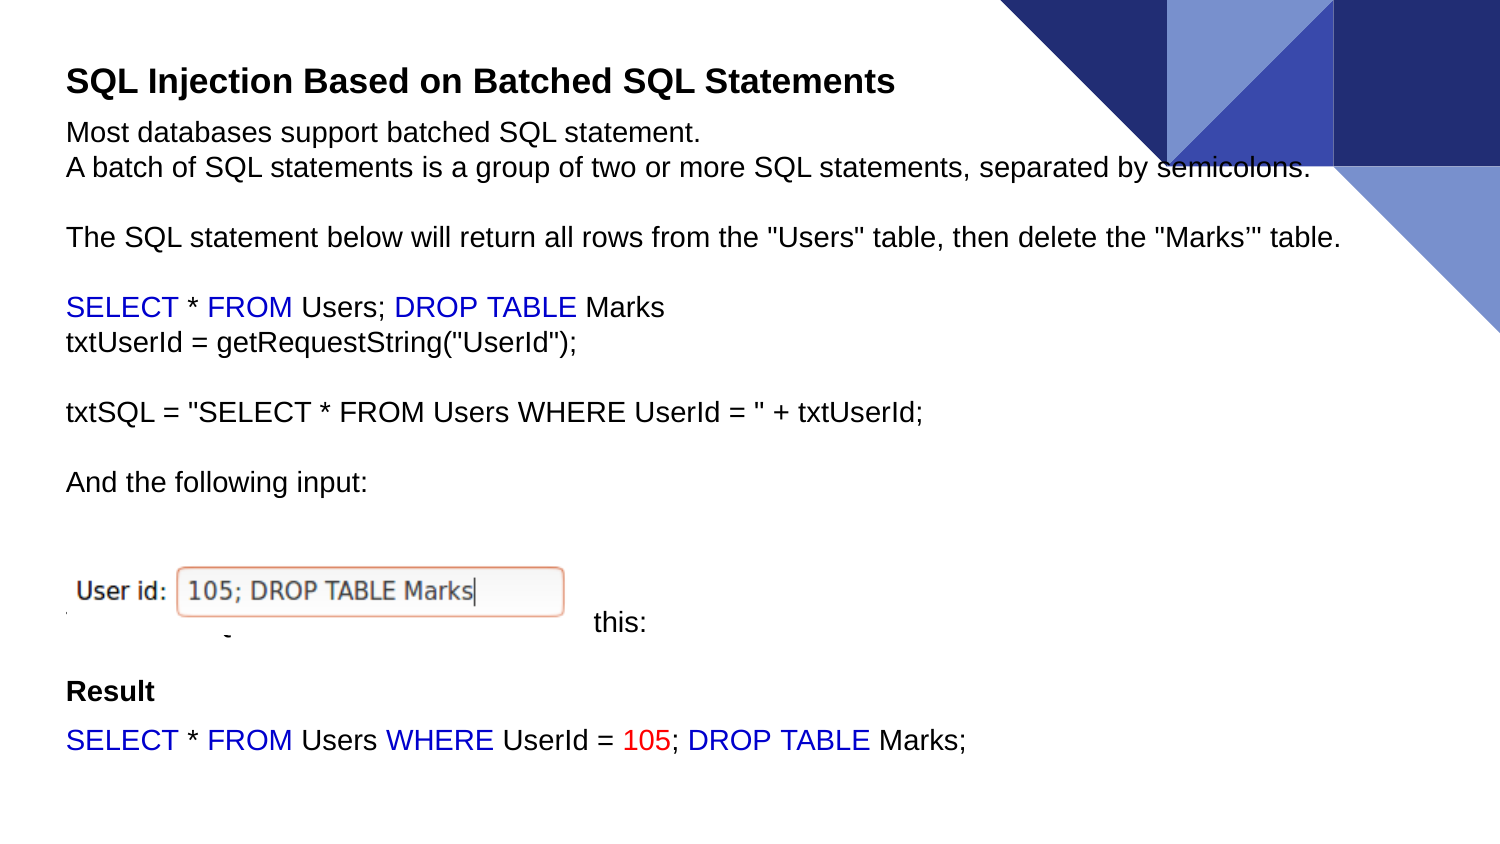

SQL Injection Based on Batched SQL Statements
Most databases support batched SQL statement.
A batch of SQL statements is a group of two or more SQL statements, separated by semicolons.
The SQL statement below will return all rows from the "Users" table, then delete the "Marks’" table.
SELECT * FROM Users; DROP TABLE Marks
txtUserId = getRequestString("UserId");
txtSQL = "SELECT * FROM Users WHERE UserId = " + txtUserId;
And the following input:
The valid SQL statement would look like this:
Result
SELECT * FROM Users WHERE UserId = 105; DROP TABLE Marks;
#